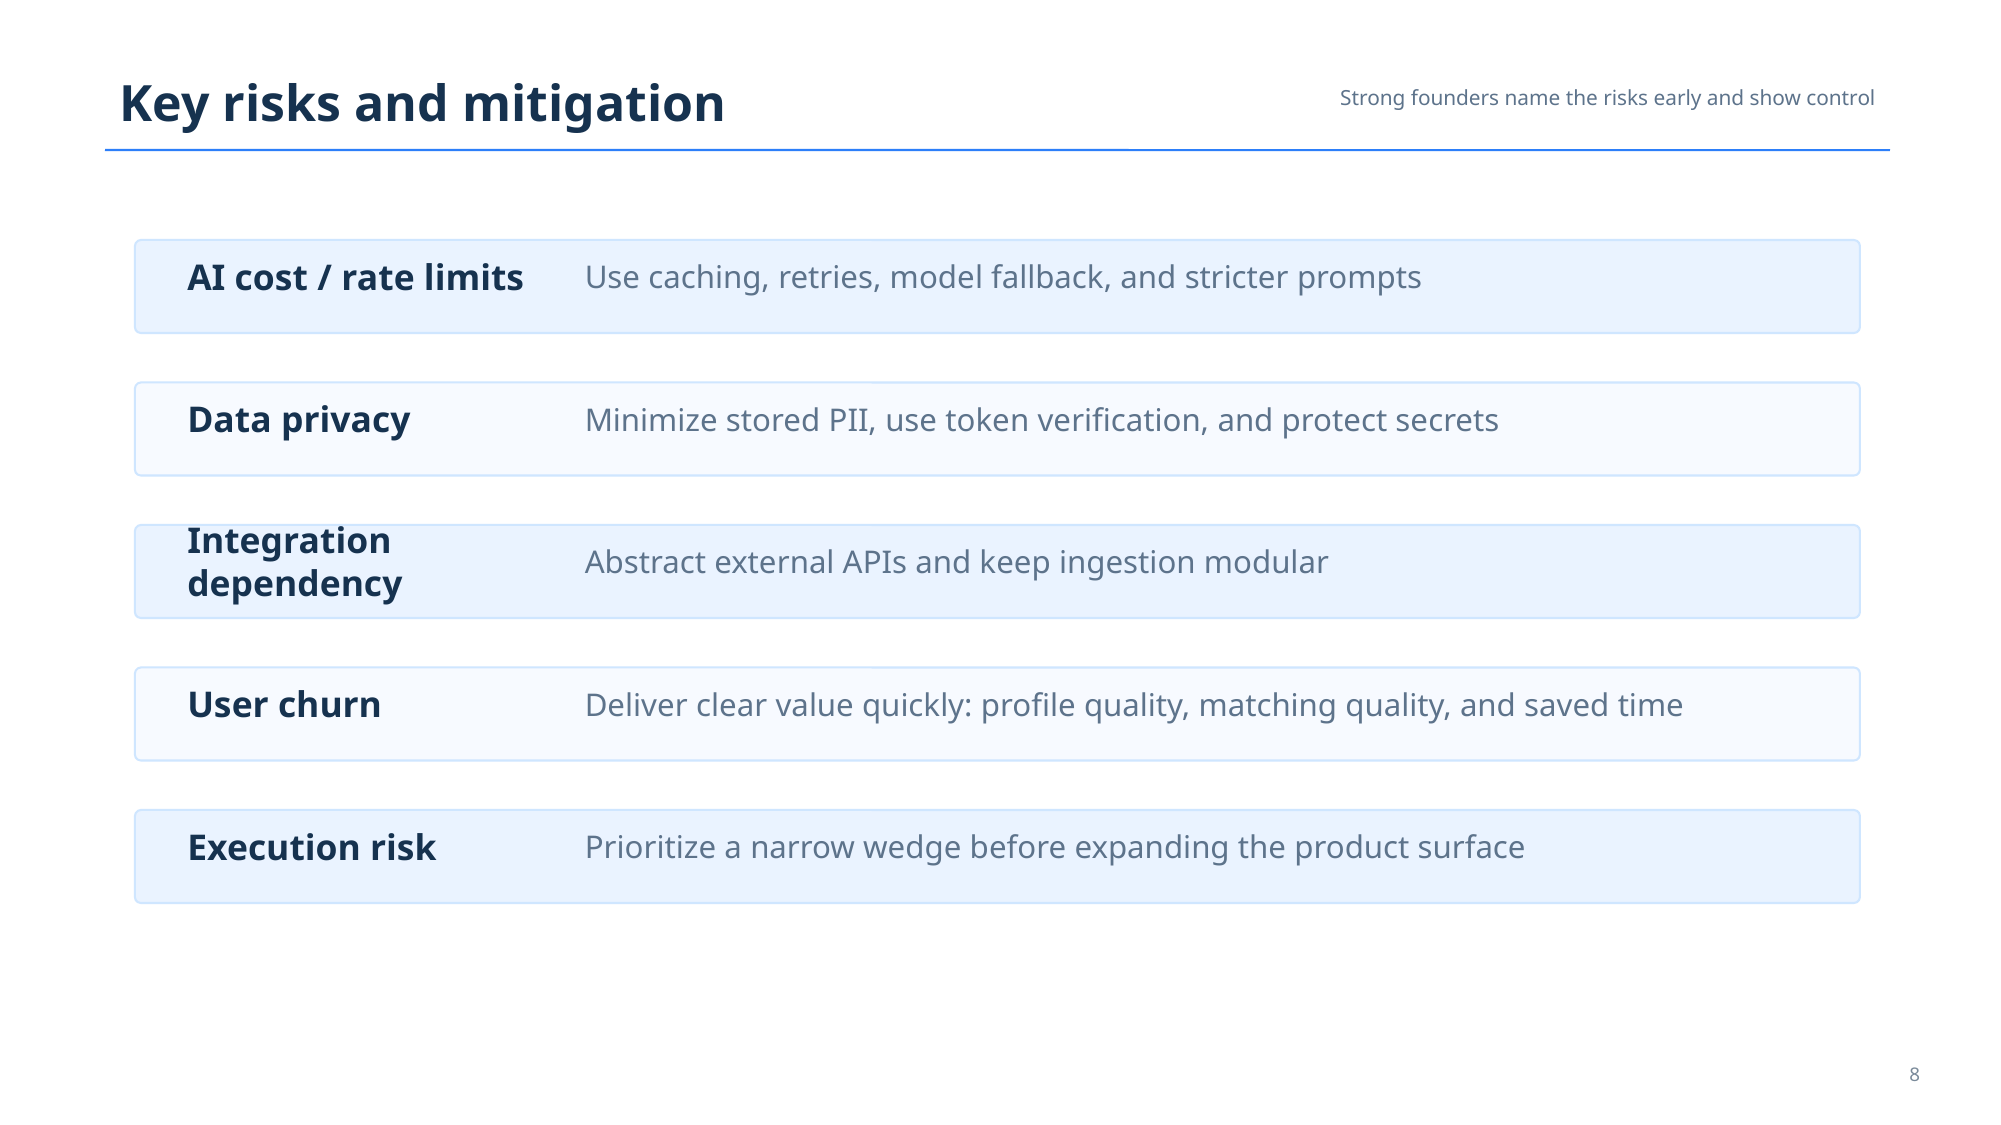

Key risks and mitigation
Strong founders name the risks early and show control
AI cost / rate limits
Use caching, retries, model fallback, and stricter prompts
Data privacy
Minimize stored PII, use token verification, and protect secrets
Integration dependency
Abstract external APIs and keep ingestion modular
User churn
Deliver clear value quickly: profile quality, matching quality, and saved time
Execution risk
Prioritize a narrow wedge before expanding the product surface
8